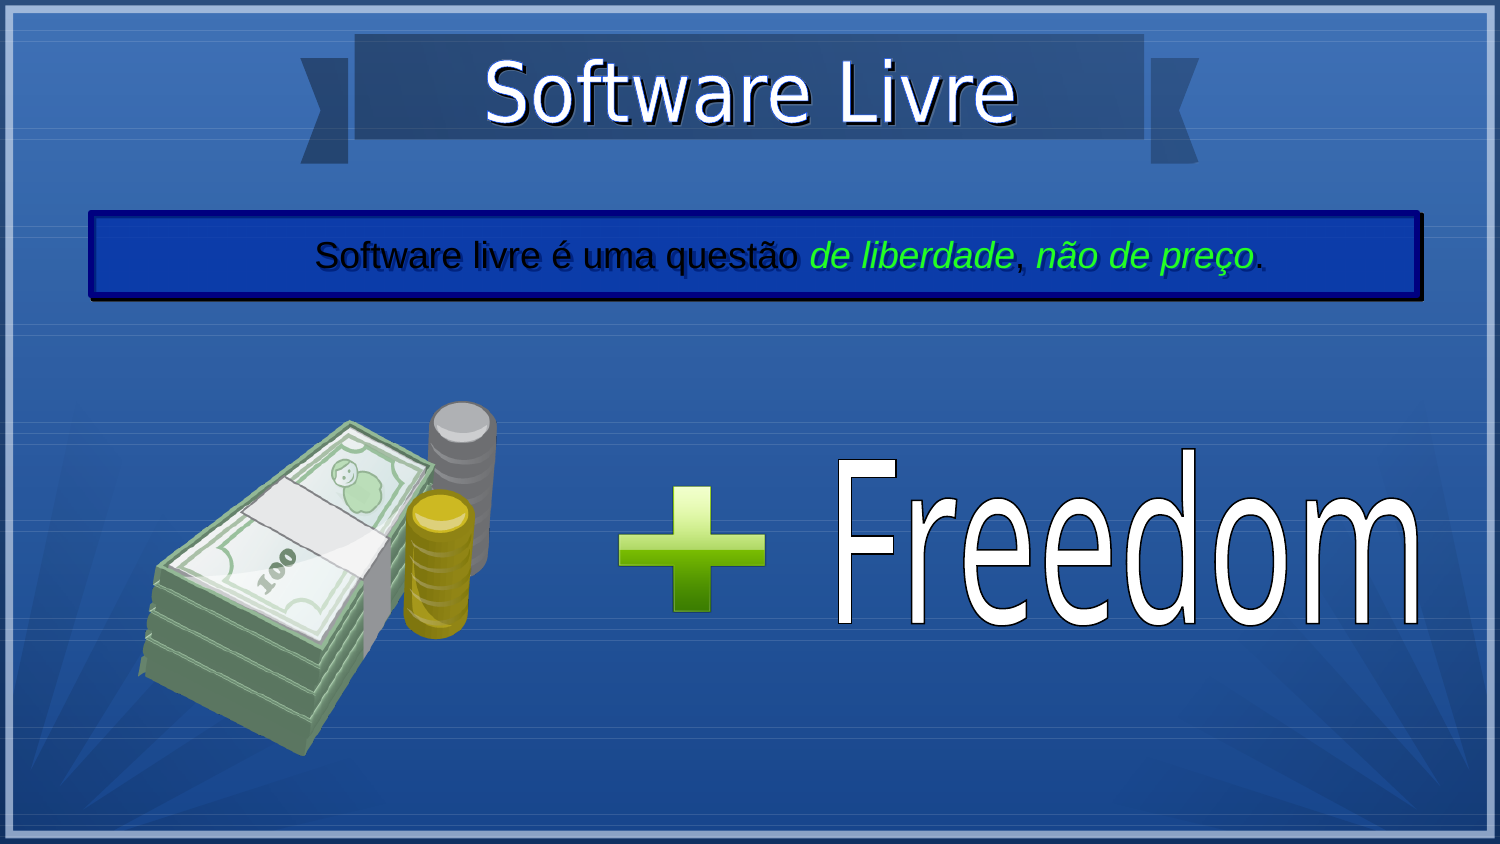

# Software Livre
Software livre é uma questão de liberdade, não de preço.
Freedom